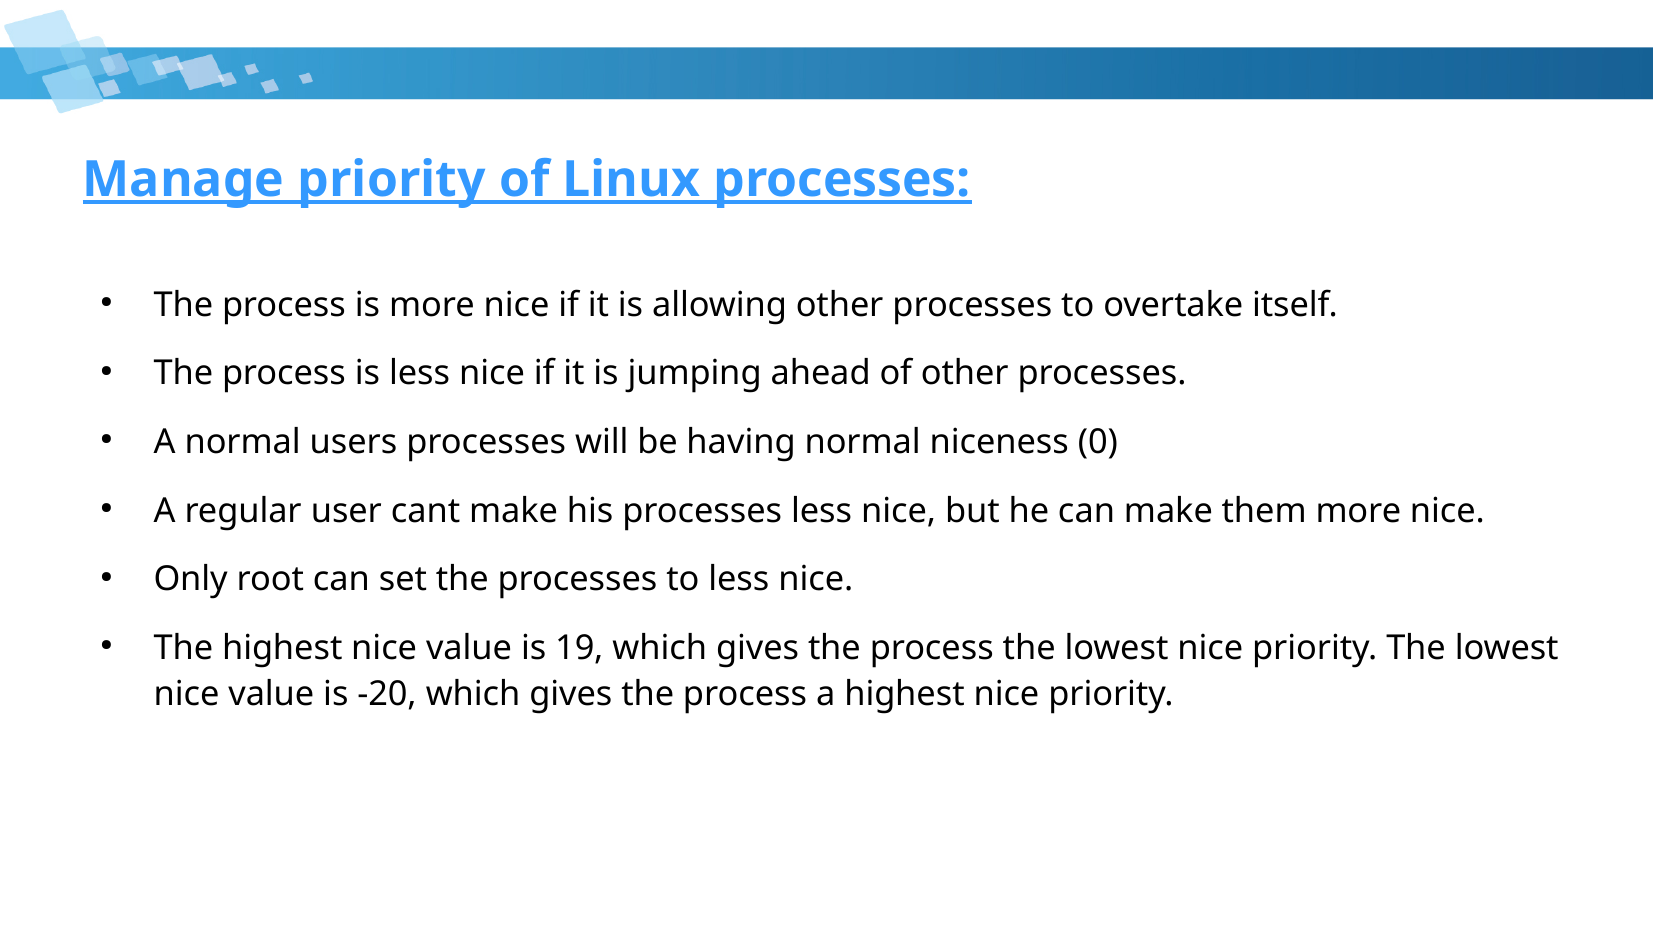

# Manage priority of Linux processes:
The process is more nice if it is allowing other processes to overtake itself.
The process is less nice if it is jumping ahead of other processes.
A normal users processes will be having normal niceness (0)
A regular user cant make his processes less nice, but he can make them more nice.
Only root can set the processes to less nice.
The highest nice value is 19, which gives the process the lowest nice priority. The lowest nice value is -20, which gives the process a highest nice priority.